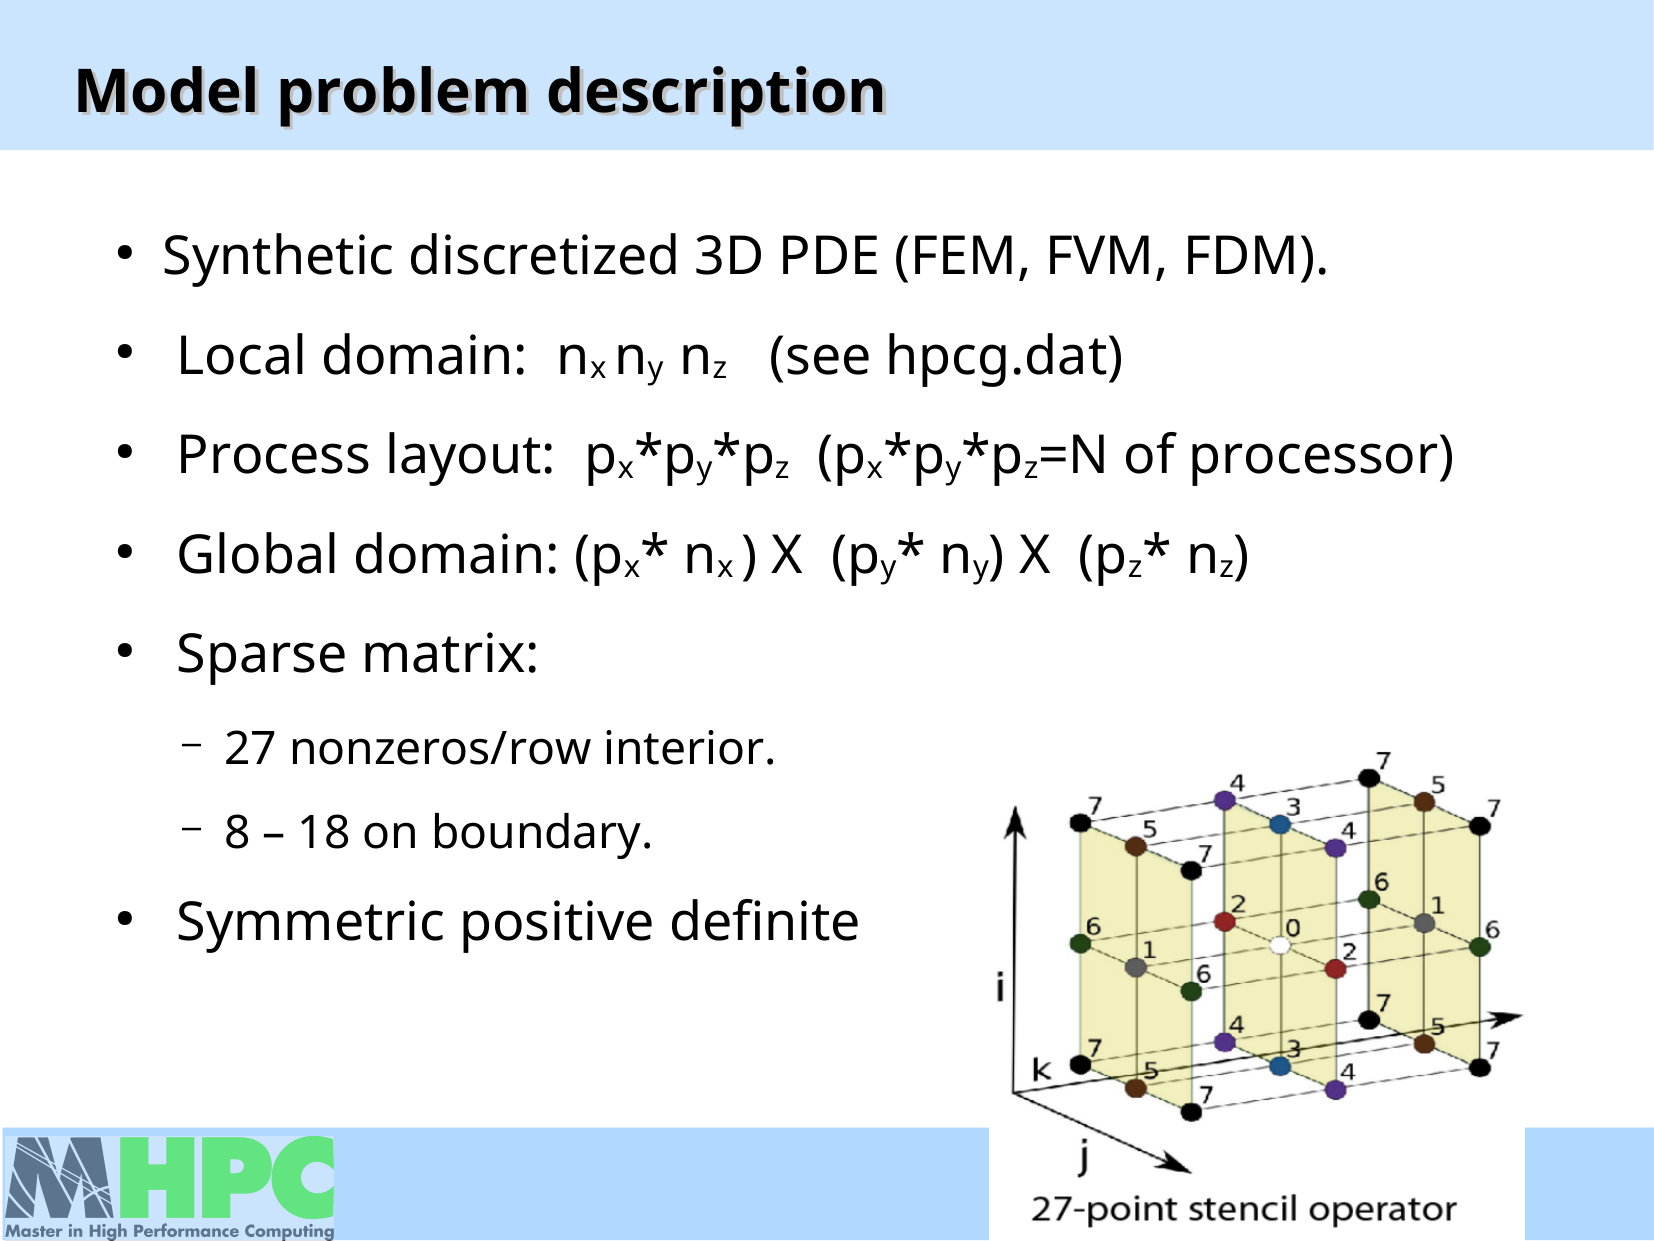

# Model problem description
Synthetic discretized 3D PDE (FEM, FVM, FDM).
 Local domain: nx ny nz (see hpcg.dat)
 Process layout: px*py*pz (px*py*pz=N of processor)
 Global domain: (px* nx ) X (py* ny) X (pz* nz)
 Sparse matrix:
27 nonzeros/row interior.
8 – 18 on boundary.
 Symmetric positive definite